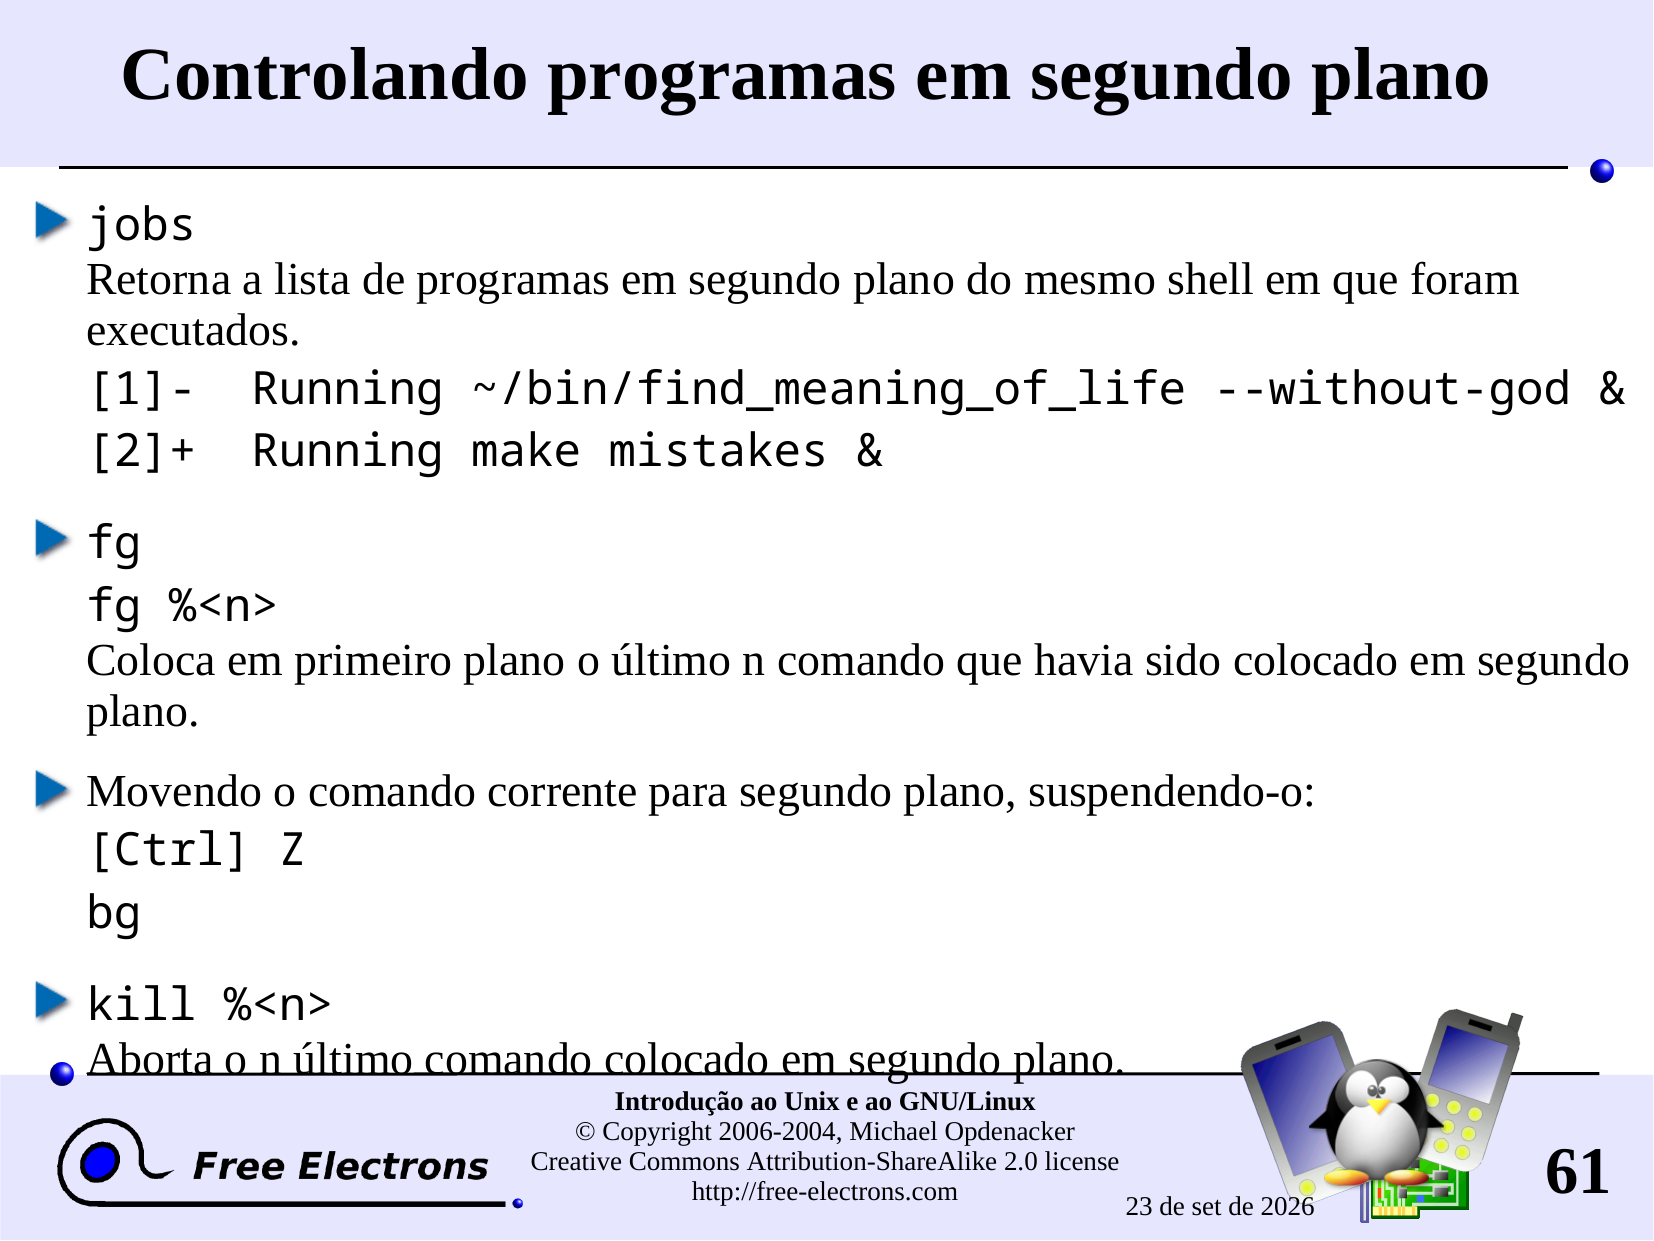

# Controlando programas em segundo plano
jobs
Retorna a lista de programas em segundo plano do mesmo shell em que foram executados.
[1]- Running ~/bin/find_meaning_of_life --without-god &
[2]+ Running make mistakes &
fg
fg %<n>
Coloca em primeiro plano o último n comando que havia sido colocado em segundo plano.
Movendo o comando corrente para segundo plano, suspendendo-o:
[Ctrl] Z
bg
kill %<n>
Aborta o n último comando colocado em segundo plano.